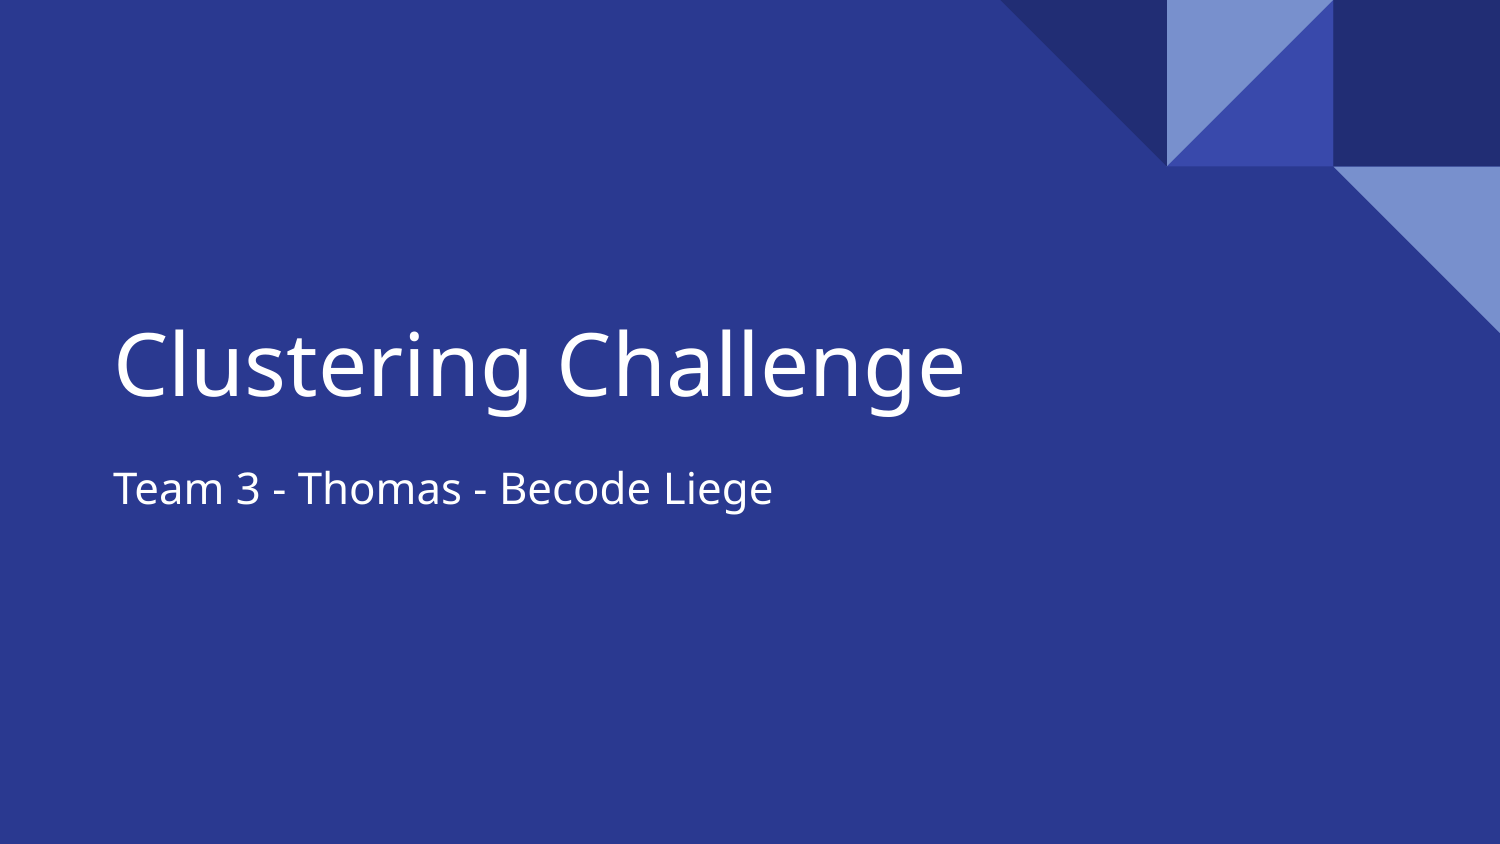

# Clustering Challenge
Team 3 - Thomas - Becode Liege